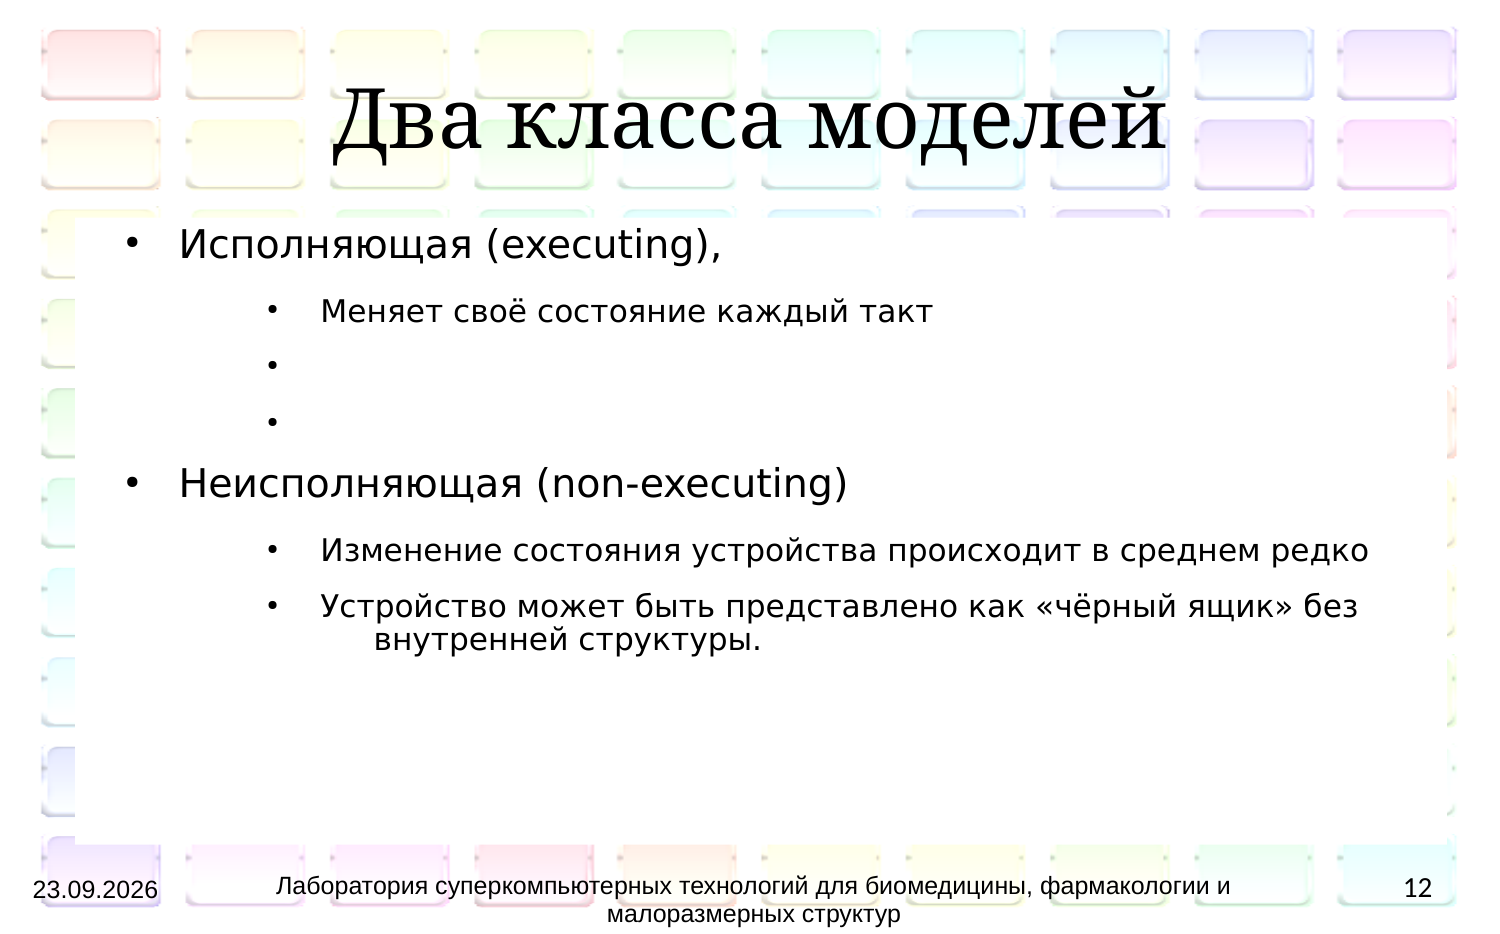

# Два класса моделей
Исполняющая (executing),
Меняет своё состояние каждый такт
Неисполняющая (non-executing)
Изменение состояния устройства происходит в среднем редко
Устройство может быть представлено как «чёрный ящик» без внутренней структуры.
Лаборатория суперкомпьютерных технологий для биомедицины, фармакологии и малоразмерных структур
10